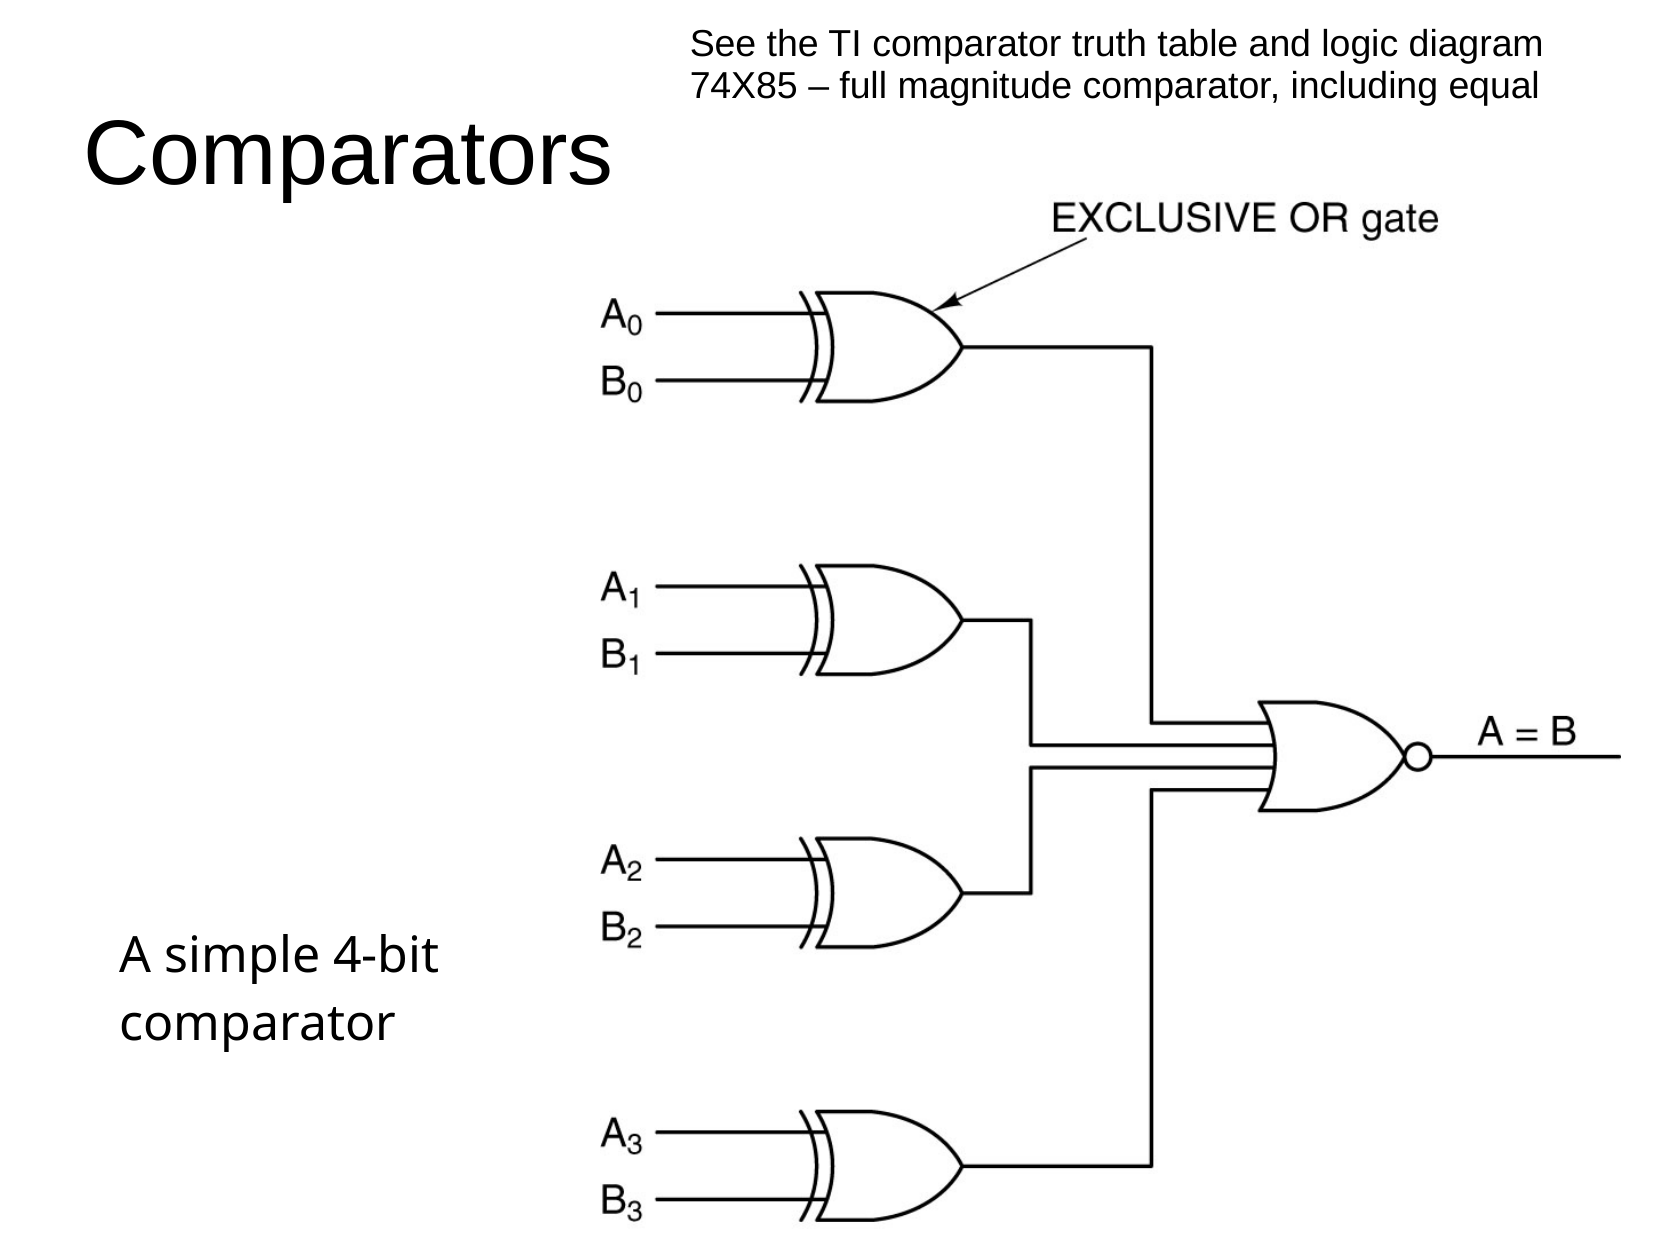

See the TI comparator truth table and logic diagram
74X85 – full magnitude comparator, including equal
# Comparators
A simple 4-bit comparator
28